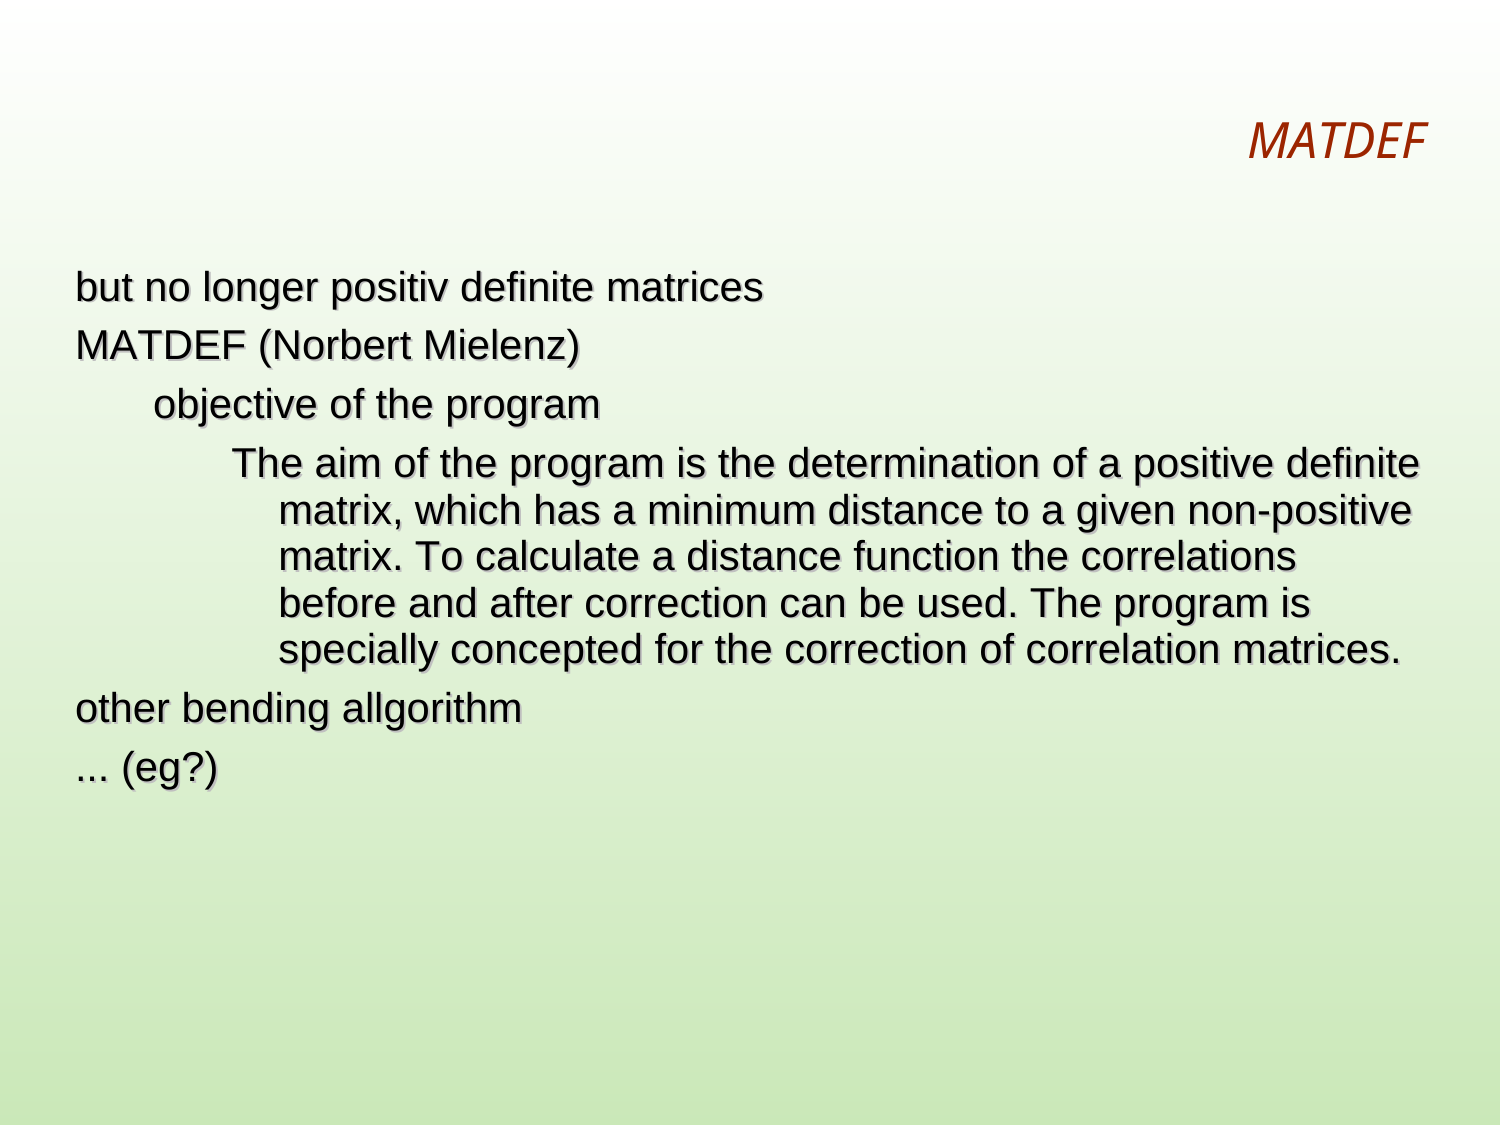

# MATDEF
but no longer positiv definite matrices
MATDEF (Norbert Mielenz)
objective of the program
The aim of the program is the determination of a positive definite matrix, which has a minimum distance to a given non-positive matrix. To calculate a distance function the correlations before and after correction can be used. The program is specially concepted for the correction of correlation matrices.
other bending allgorithm
... (eg?)